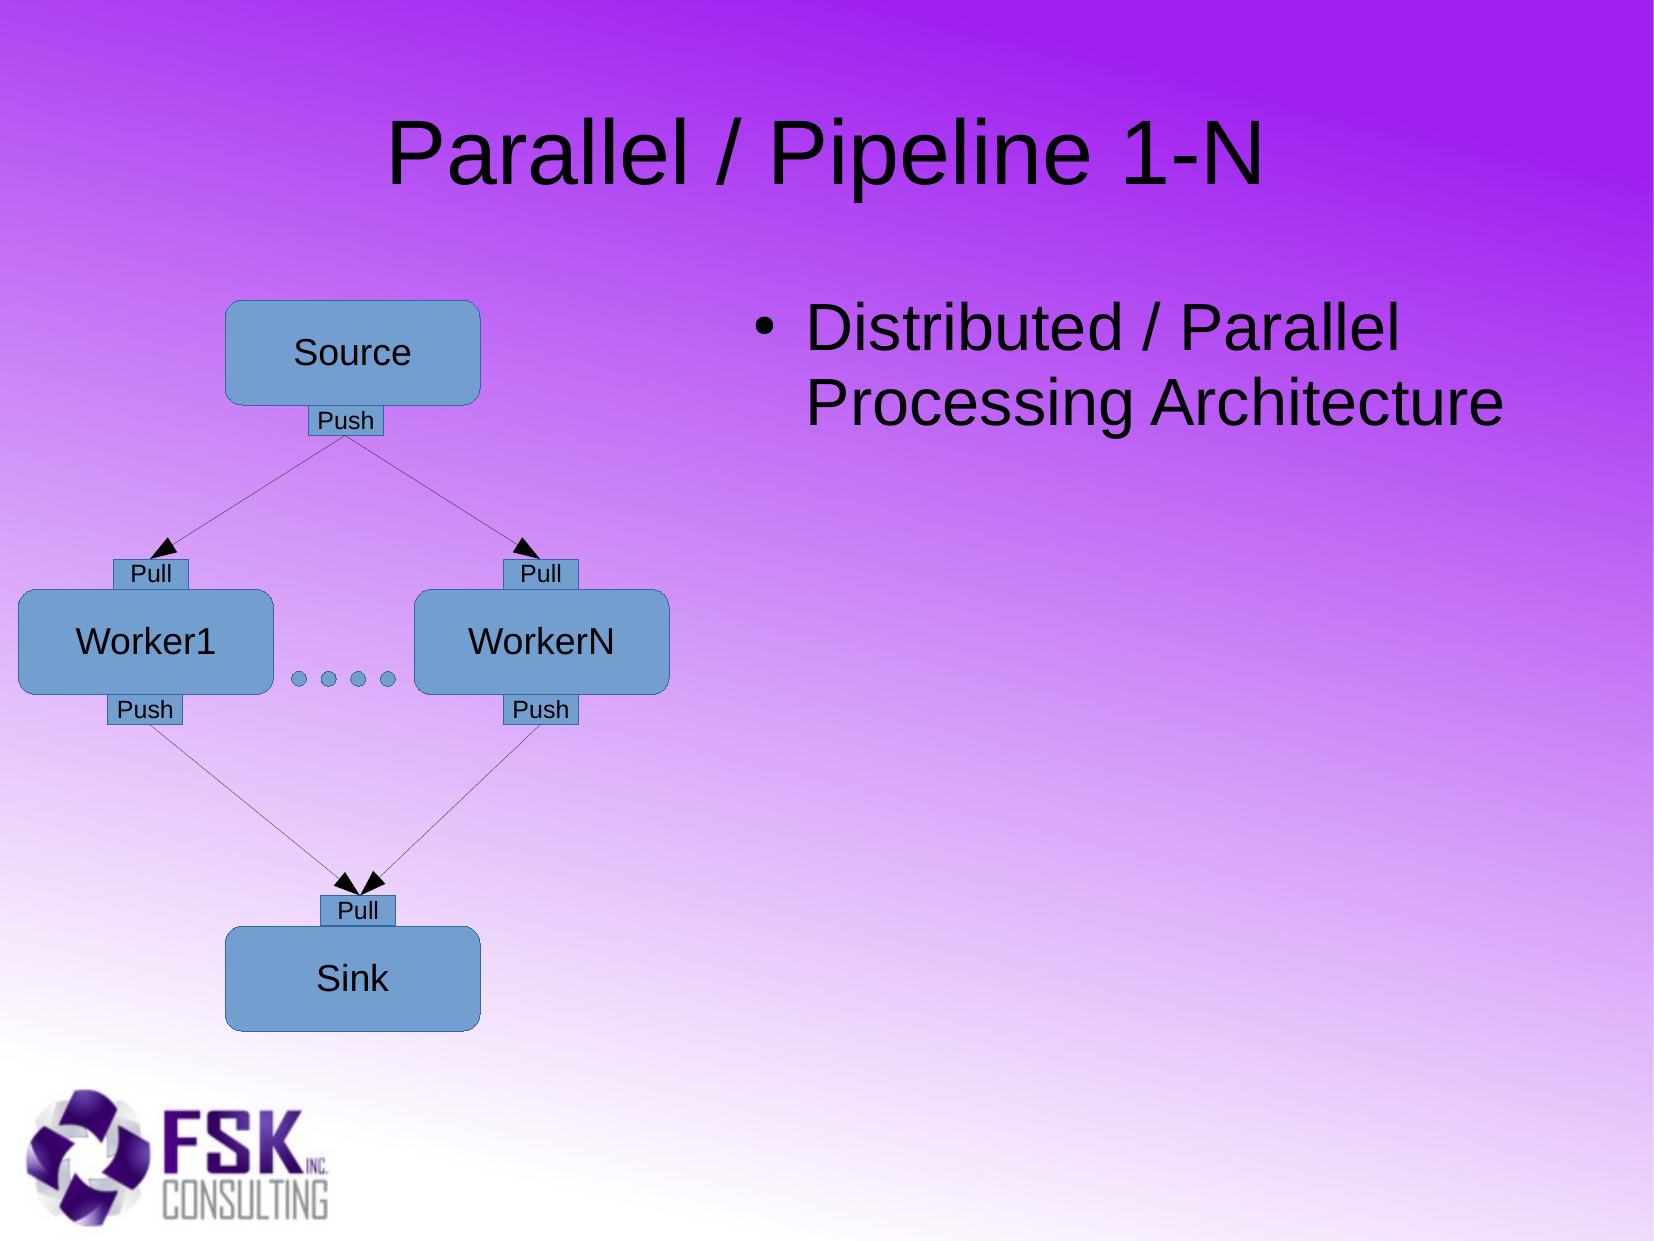

# Parallel / Pipeline 1-N
Distributed / Parallel Processing Architecture
Source
Push
Pull
Pull
Worker1
WorkerN
Push
Push
Pull
Sink